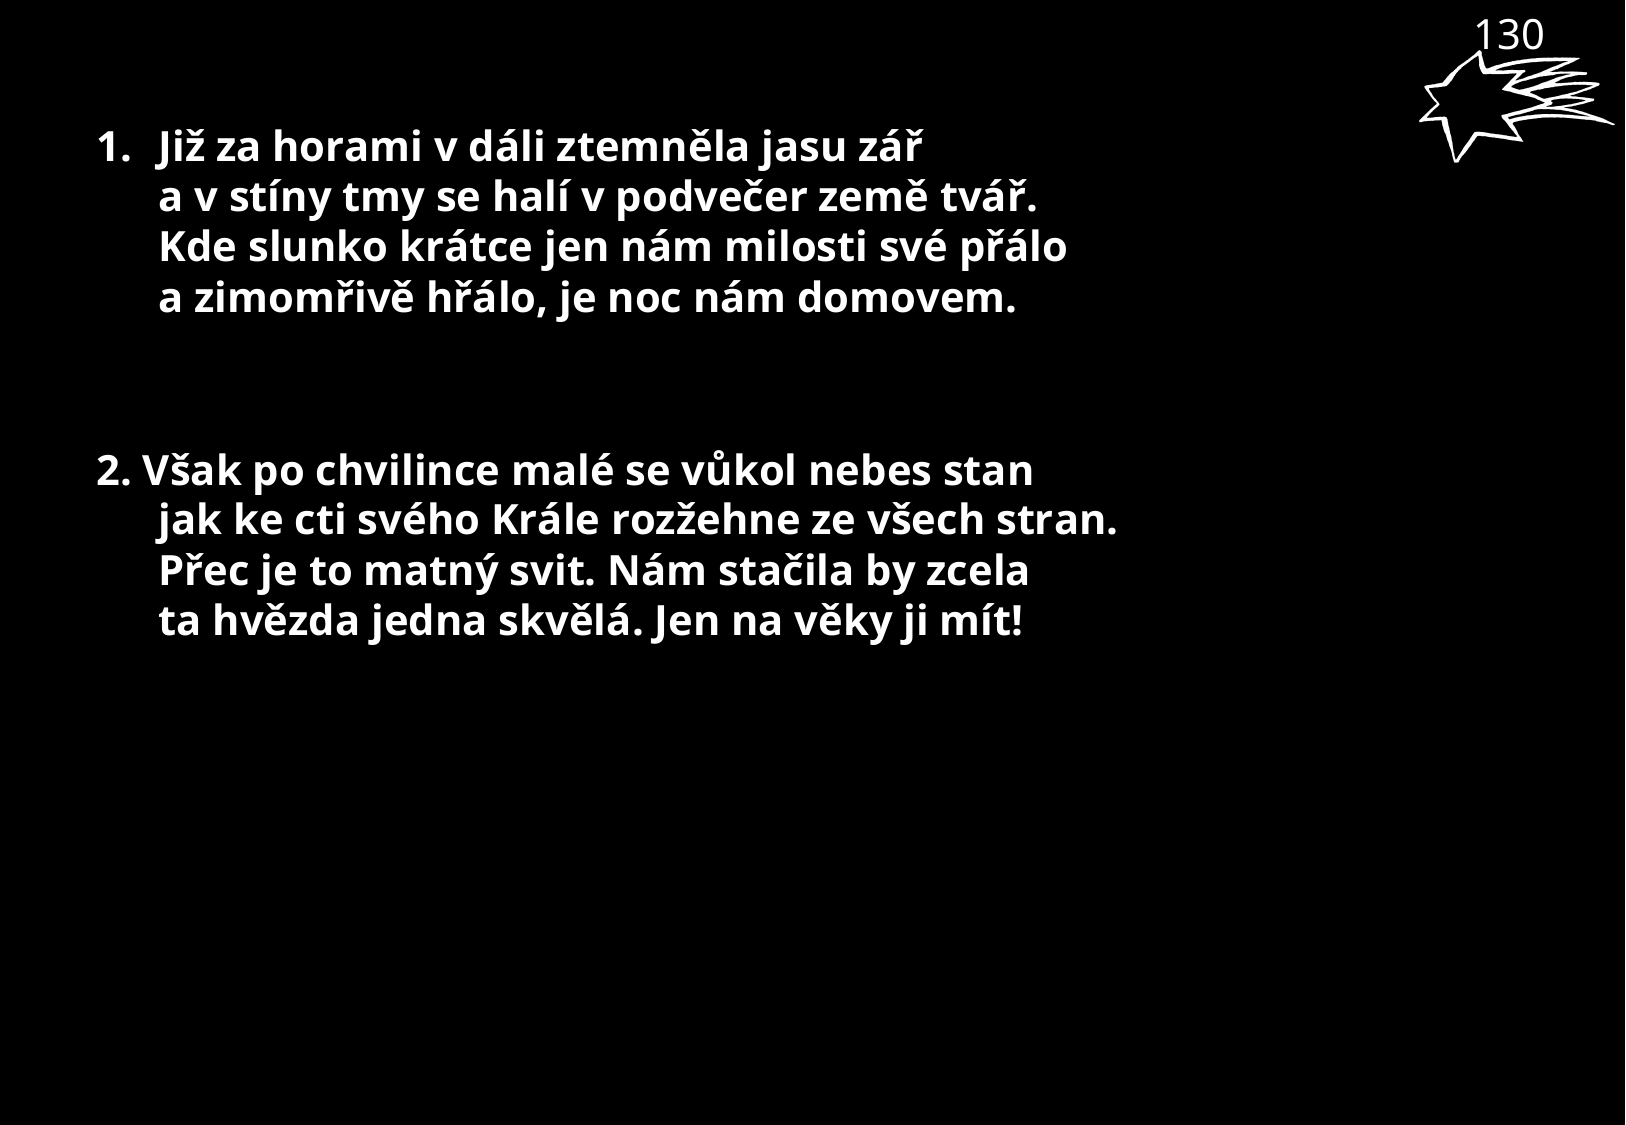

130
# Již za horami v dáli ztemněla jasu zář a v stíny tmy se halí v podvečer země tvář. Kde slunko krátce jen nám milosti své přálo a zimomřivě hřálo, je noc nám domovem.
2. Však po chvilince malé se vůkol nebes stan
jak ke cti svého Krále rozžehne ze všech stran.
Přec je to matný svit. Nám stačila by zcela
ta hvězda jedna skvělá. Jen na věky ji mít!